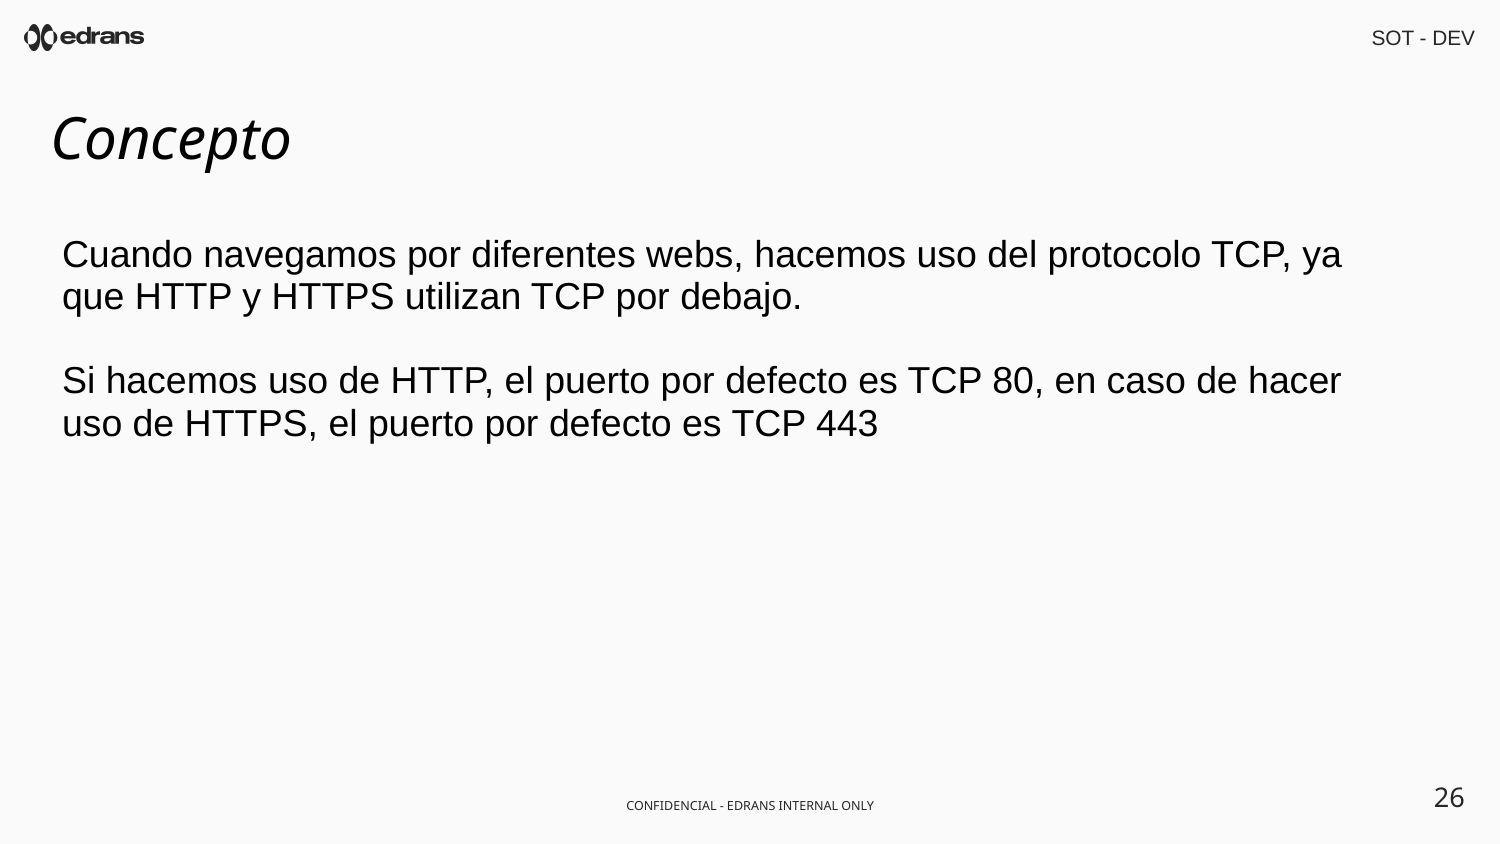

SOT - DEV
Concepto
Cuando navegamos por diferentes webs, hacemos uso del protocolo TCP, ya que HTTP y HTTPS utilizan TCP por debajo.
Si hacemos uso de HTTP, el puerto por defecto es TCP 80, en caso de hacer uso de HTTPS, el puerto por defecto es TCP 443
CONFIDENCIAL - EDRANS INTERNAL ONLY